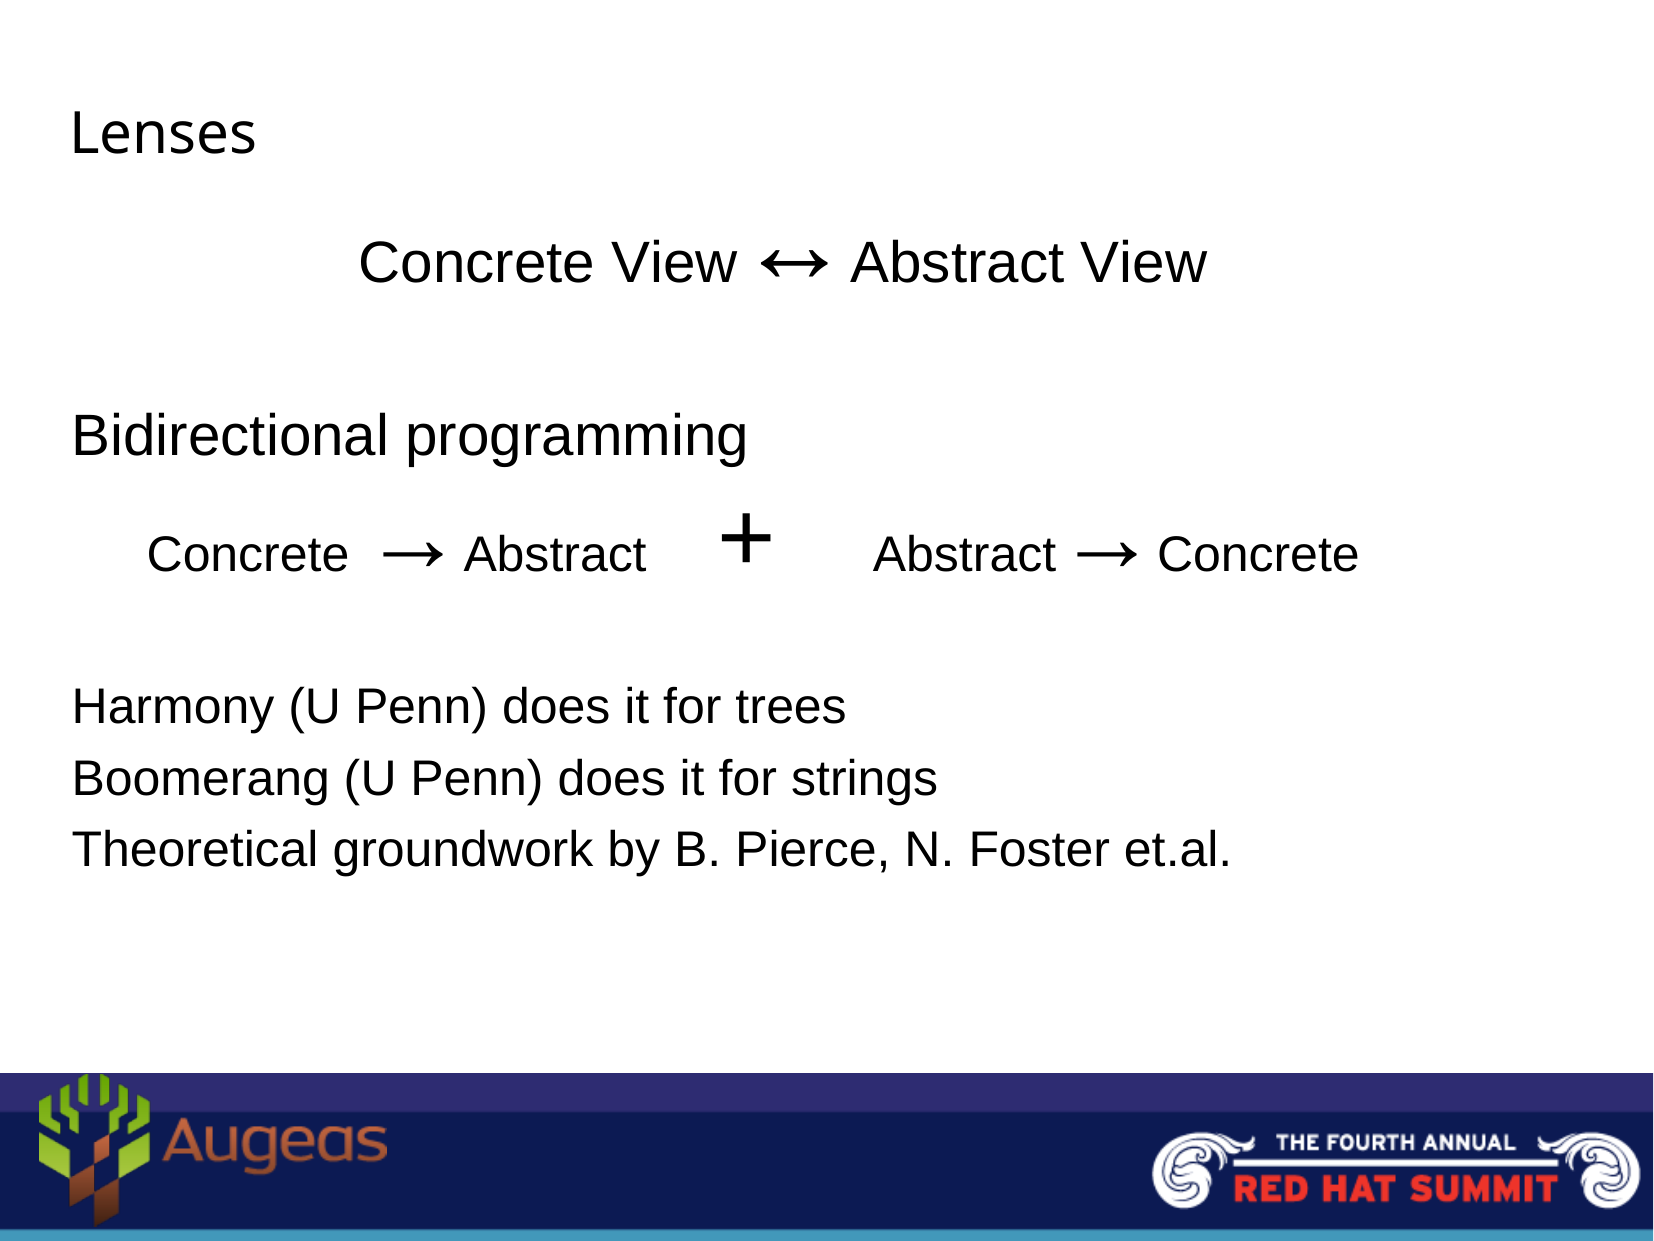

# Lenses
Concrete View↔Abstract View
Bidirectional programming
Concrete →Abstract + Abstract→Concrete
Harmony (U Penn) does it for trees
Boomerang (U Penn) does it for strings
Theoretical groundwork by B. Pierce, N. Foster et.al.